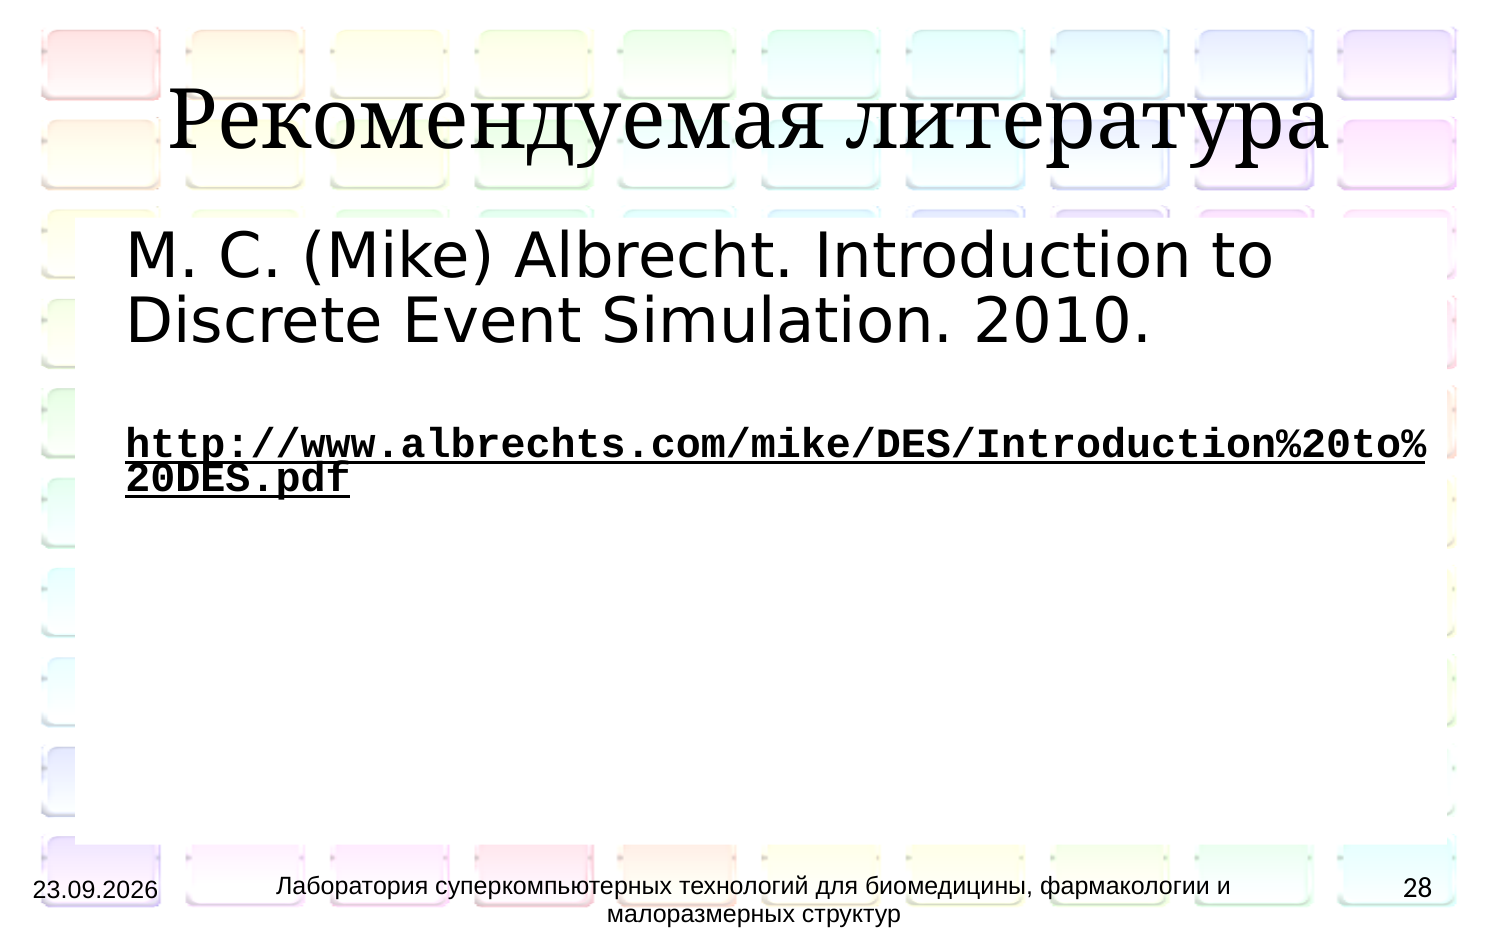

# Рекомендуемая литература
M. C. (Mike) Albrecht. Introduction to Discrete Event Simulation. 2010.
 http://www.albrechts.com/mike/DES/Introduction%20to%20DES.pdf
Лаборатория суперкомпьютерных технологий для биомедицины, фармакологии и малоразмерных структур